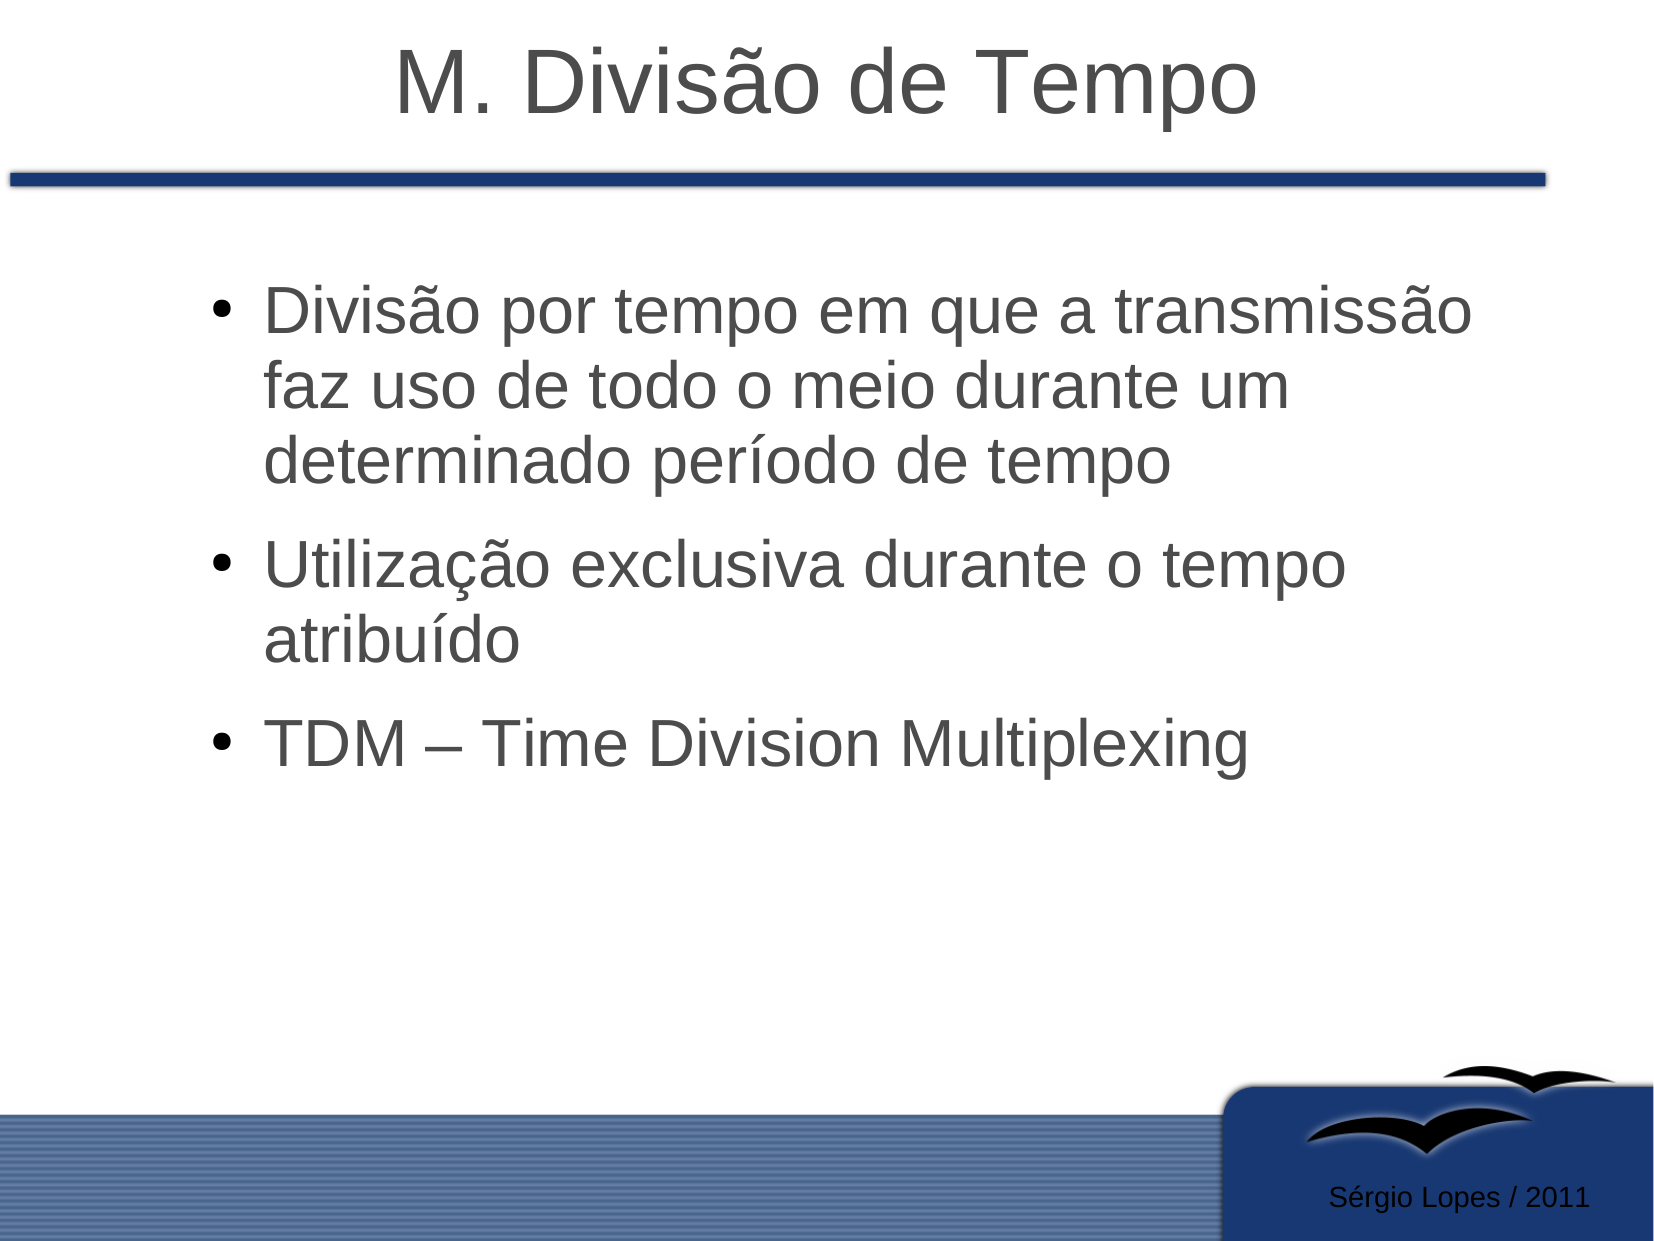

# M. Divisão de Tempo
Divisão por tempo em que a transmissão faz uso de todo o meio durante um determinado período de tempo
Utilização exclusiva durante o tempo atribuído
TDM – Time Division Multiplexing
Sérgio Lopes / 2011